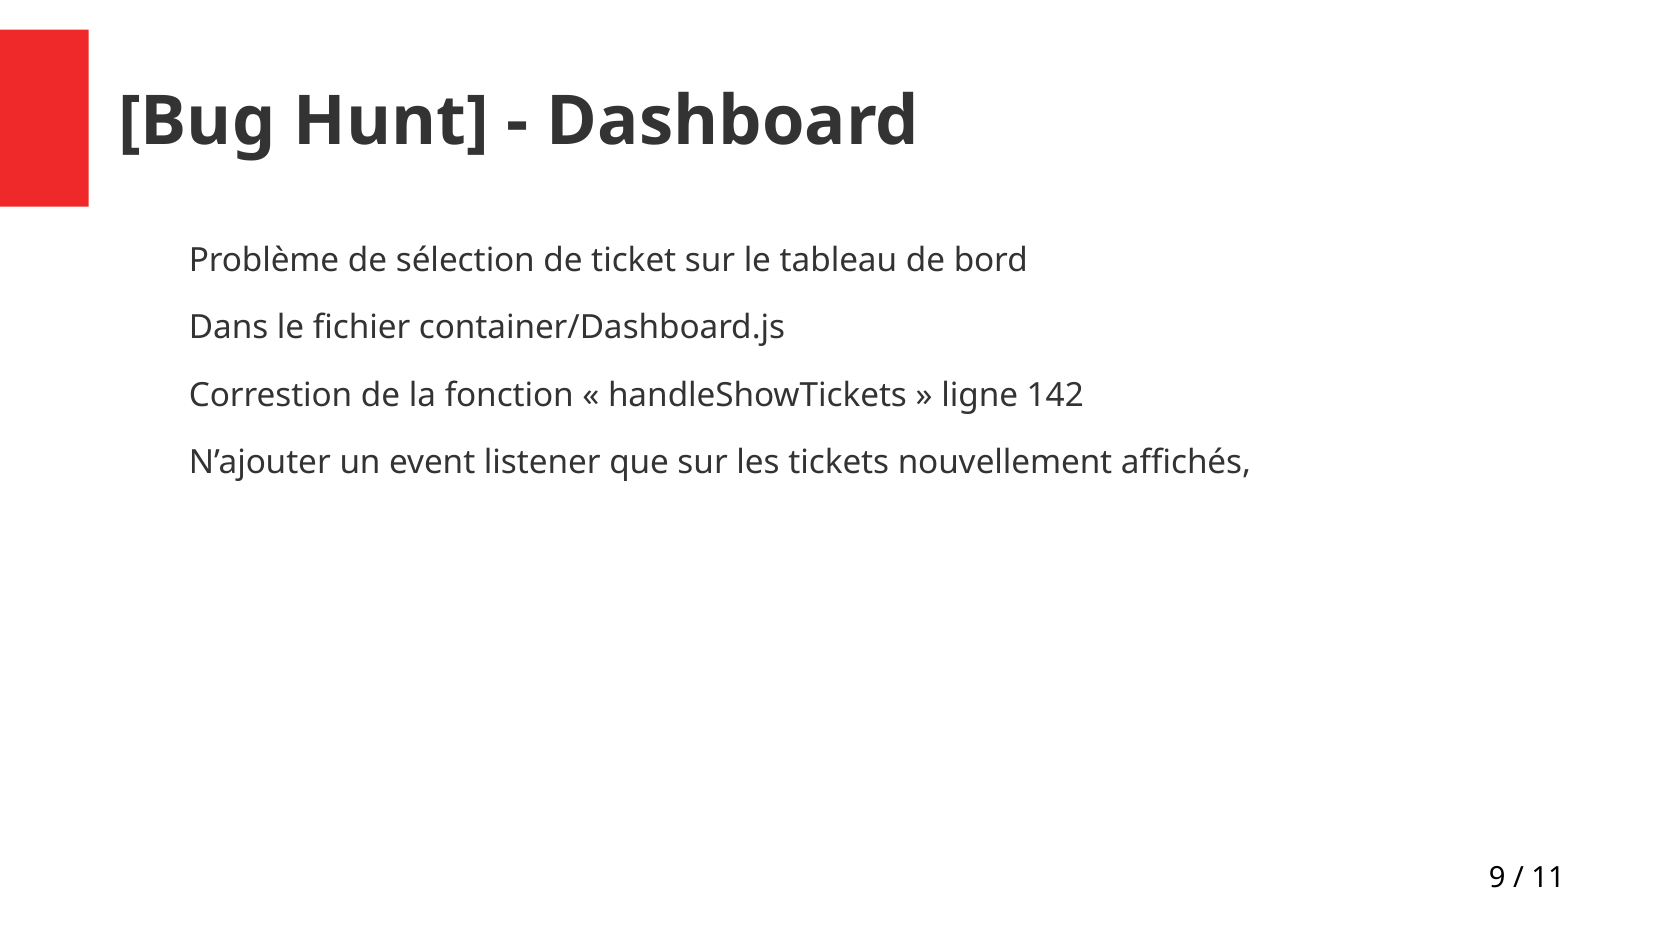

# [Bug Hunt] - Dashboard
Problème de sélection de ticket sur le tableau de bord
Dans le fichier container/Dashboard.js
Correstion de la fonction « handleShowTickets » ligne 142
N’ajouter un event listener que sur les tickets nouvellement affichés,
9